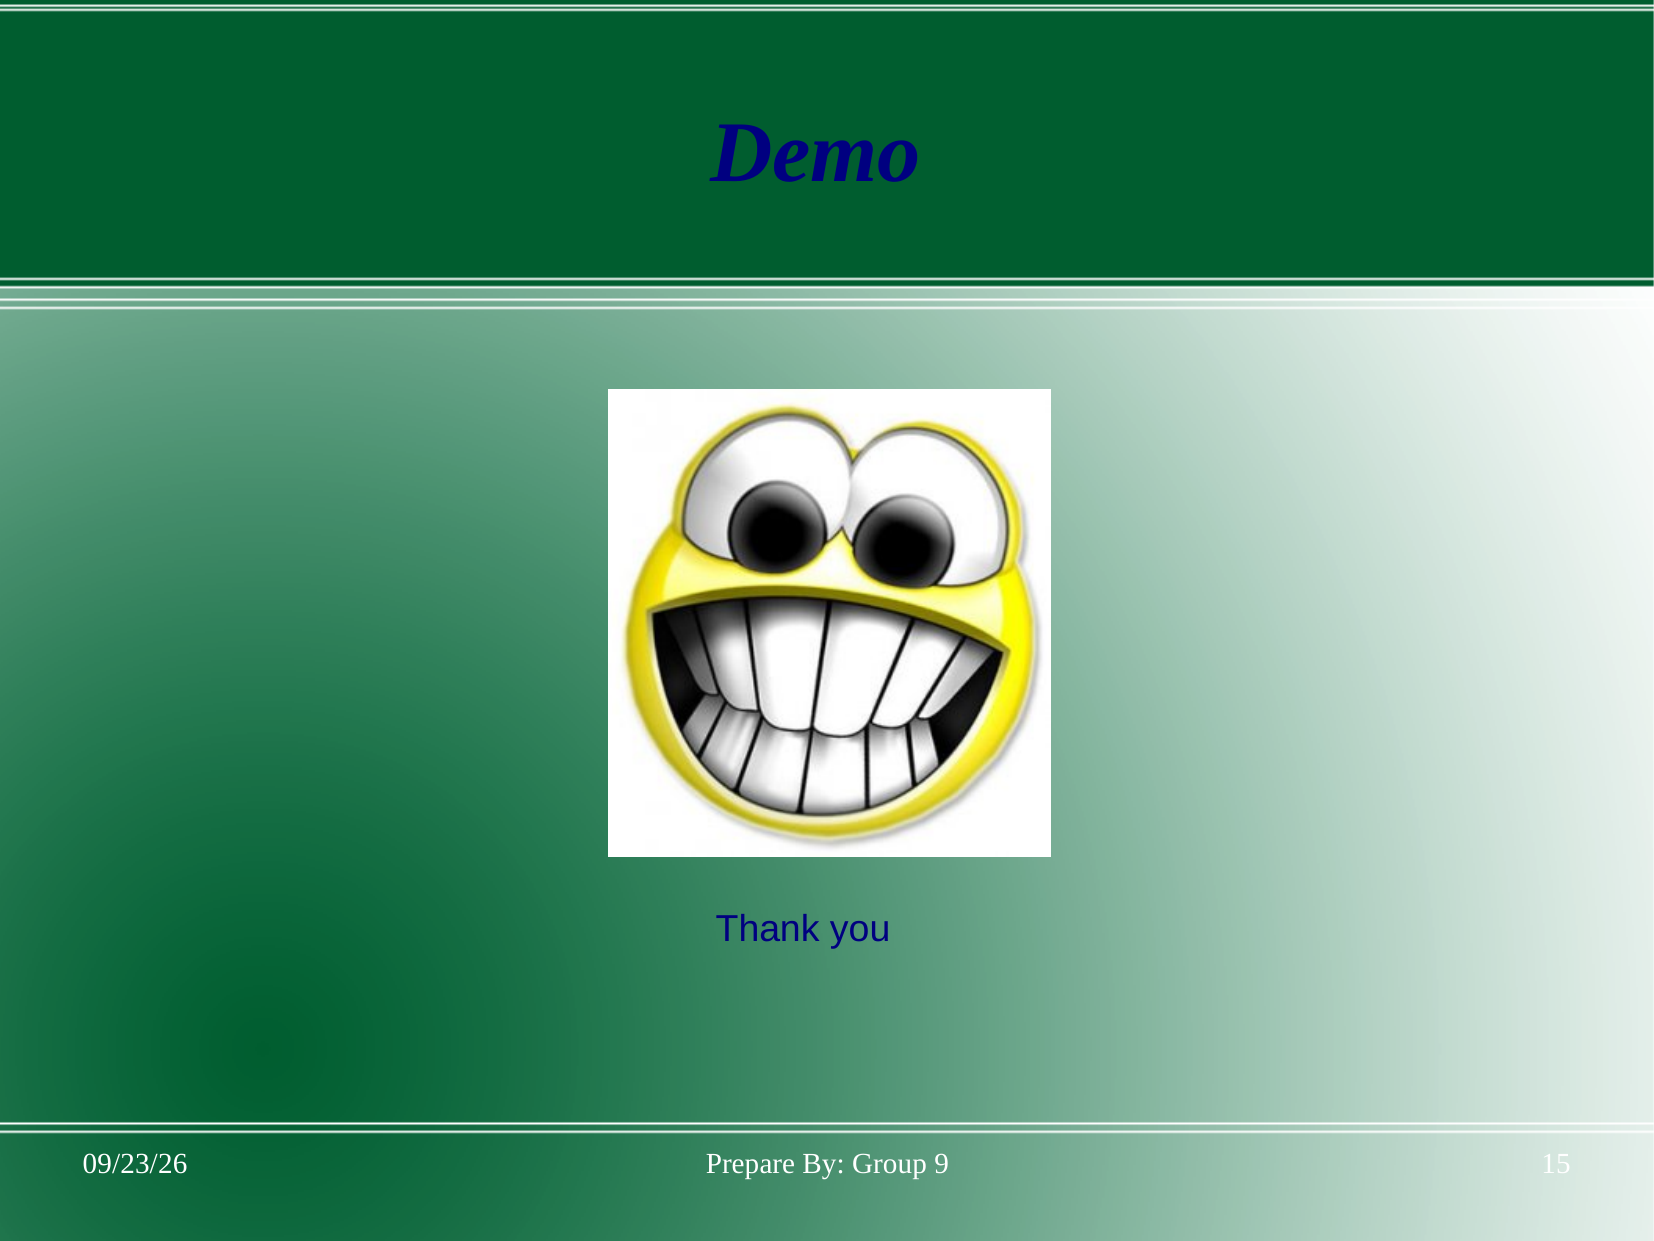

# Demo
Thank you
Prepare By: Group 9
15